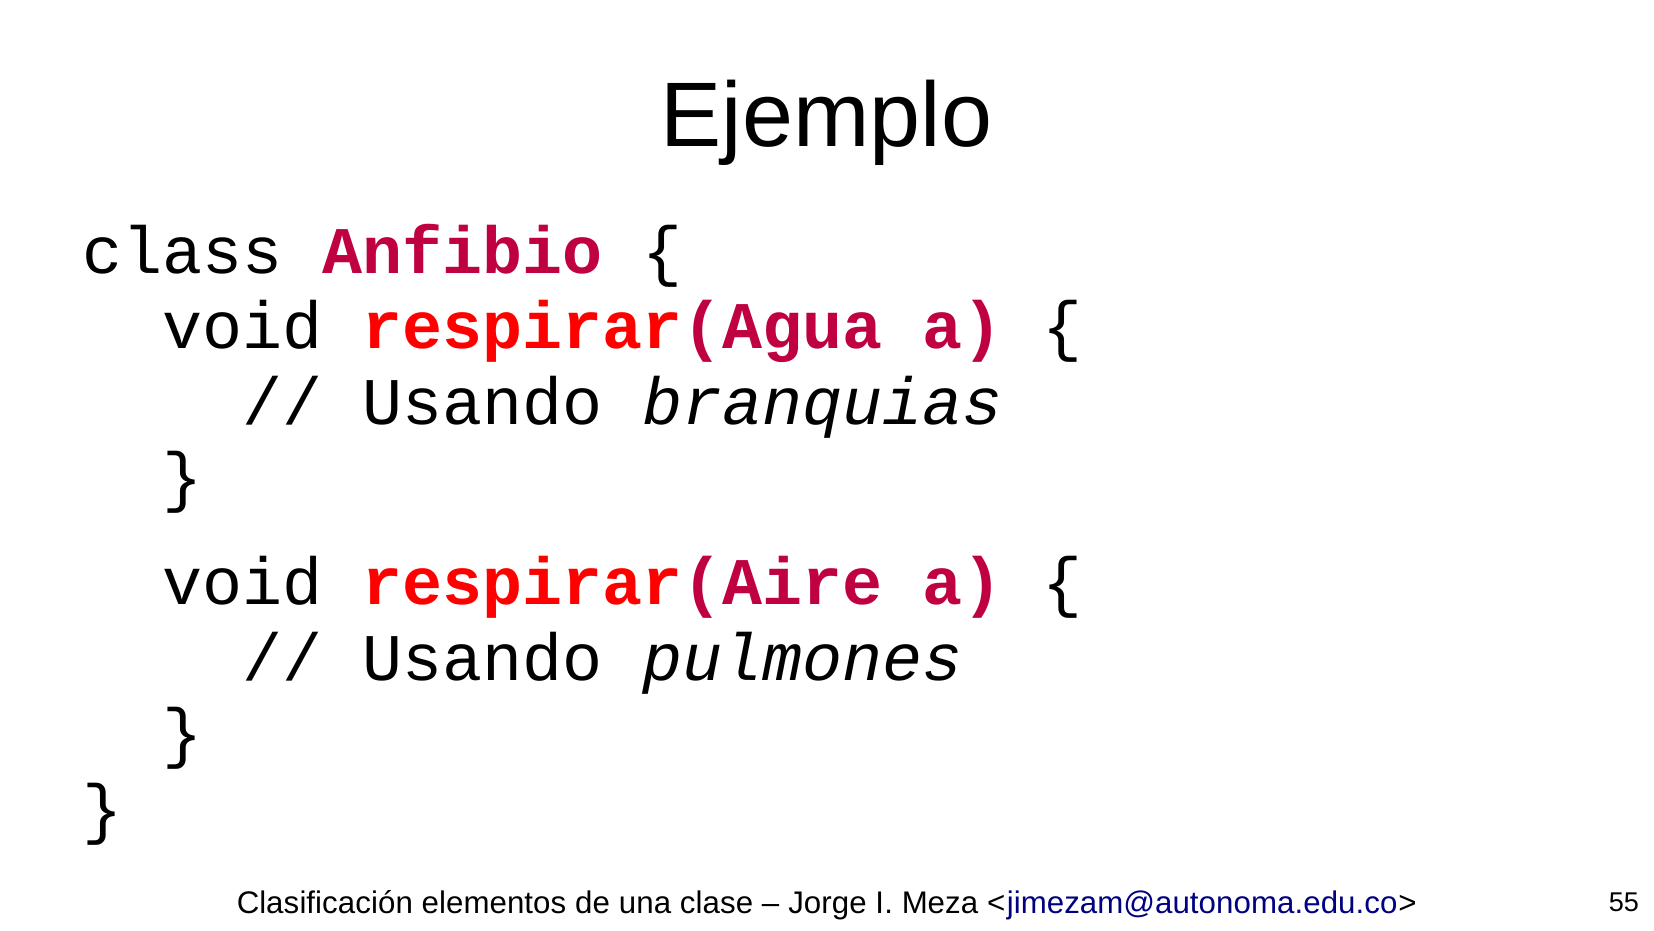

# Ejemplo
class Anfibio {
 void respirar(Agua a) {
 // Usando branquias
 }
 void respirar(Aire a) {
 // Usando pulmones
 }
}